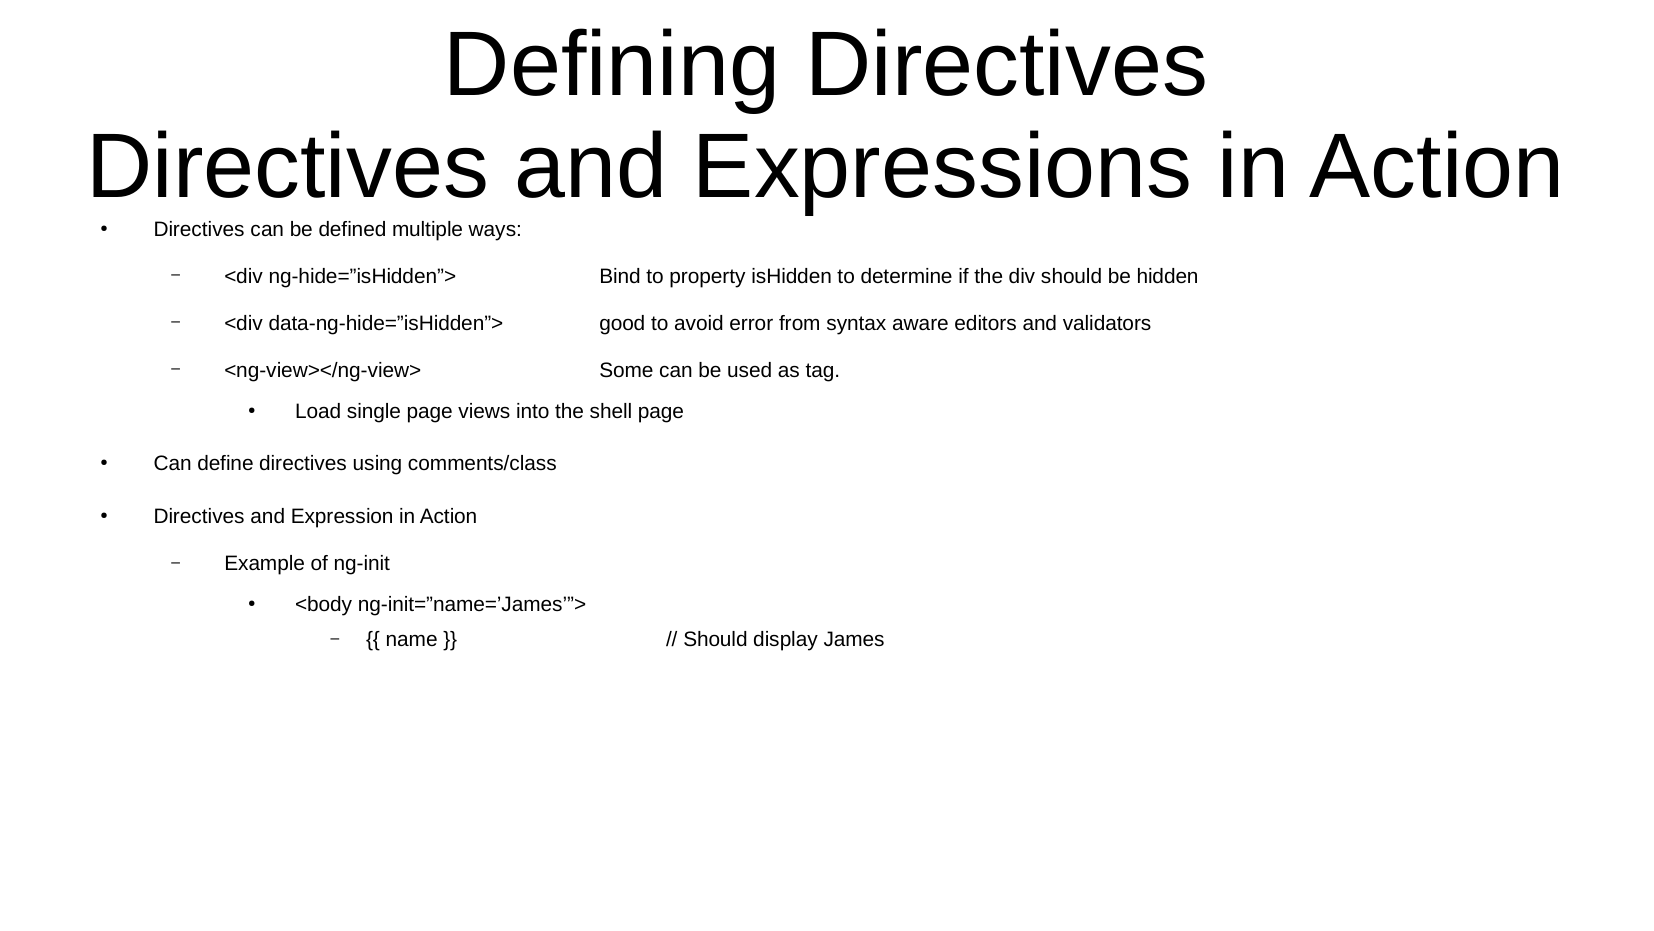

# Defining Directives Directives and Expressions in Action
Directives can be defined multiple ways:
<div ng-hide=”isHidden”> 		Bind to property isHidden to determine if the div should be hidden
<div data-ng-hide=”isHidden”>		good to avoid error from syntax aware editors and validators
<ng-view></ng-view> 			Some can be used as tag.
Load single page views into the shell page
Can define directives using comments/class
Directives and Expression in Action
Example of ng-init
<body ng-init=”name=’James’”>
{{ name }}			// Should display James